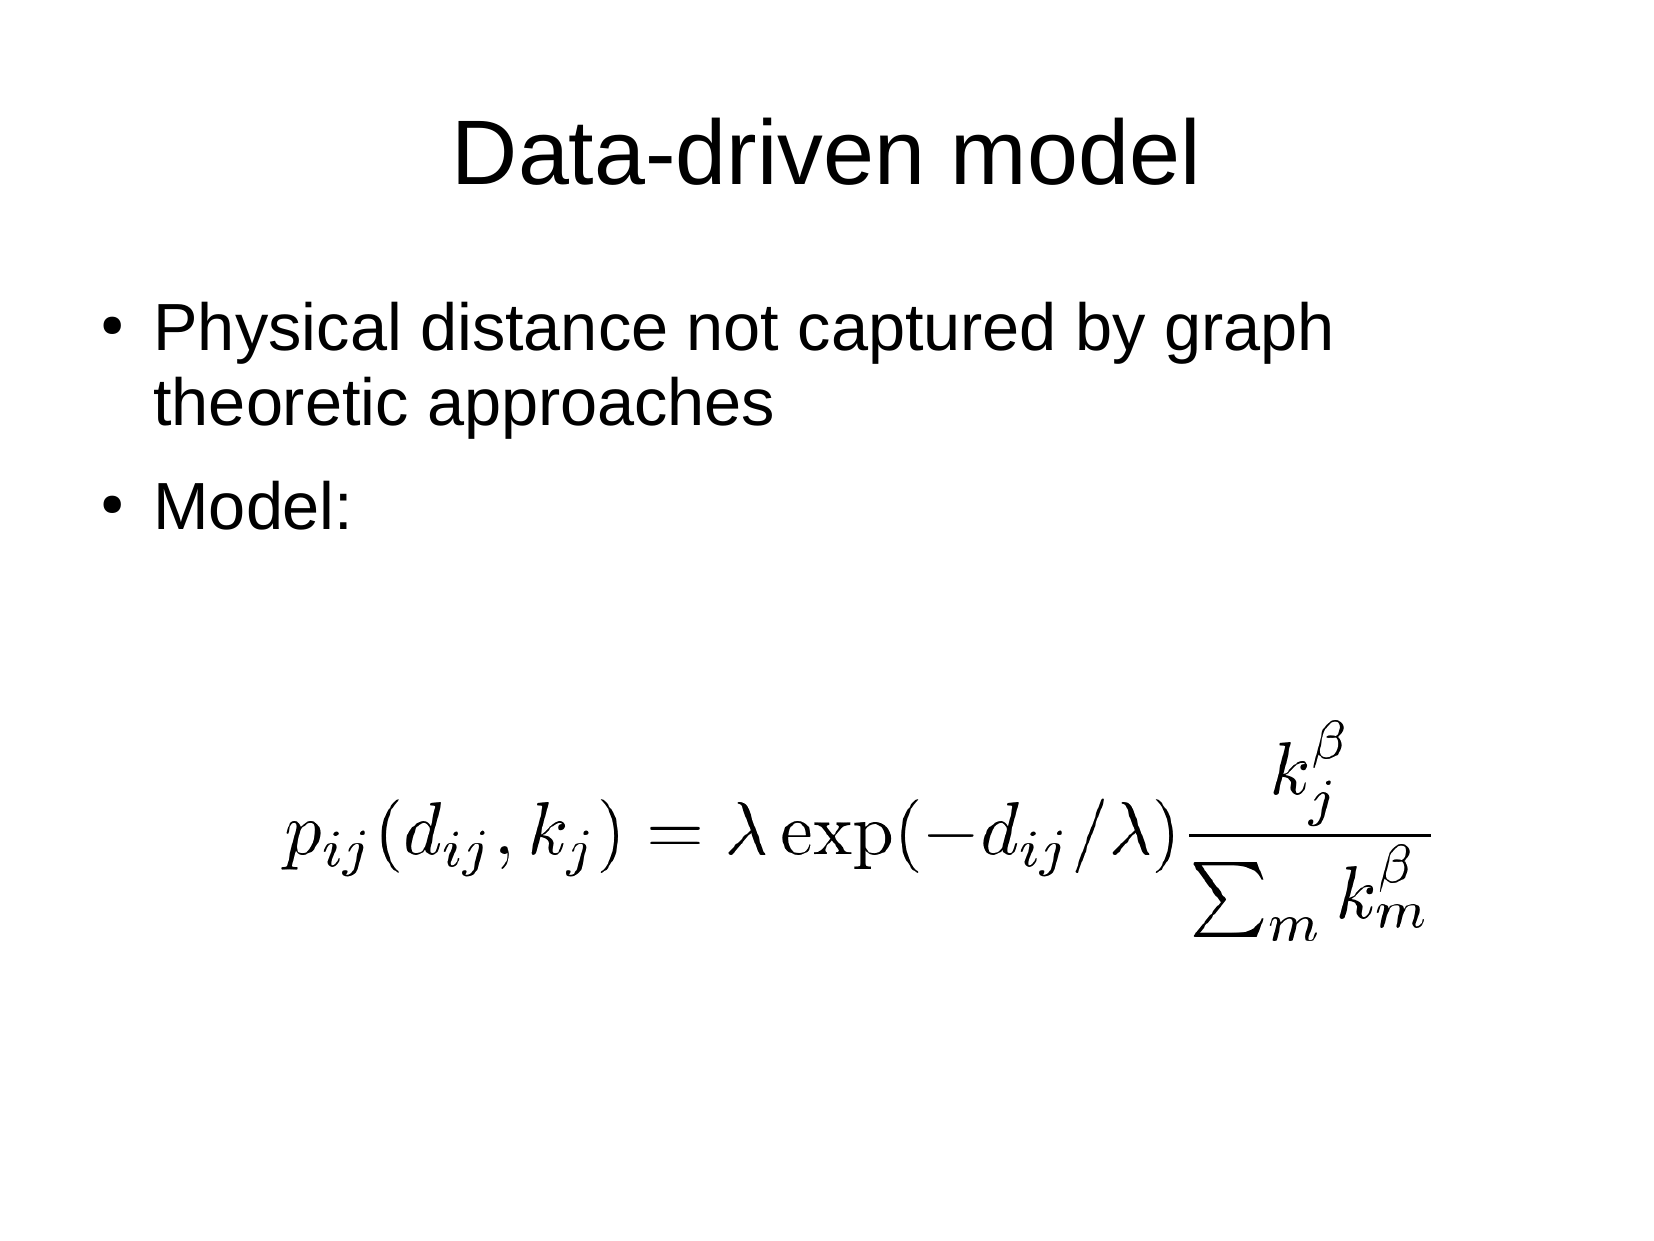

# Data-driven model
Physical distance not captured by graph theoretic approaches
Model: